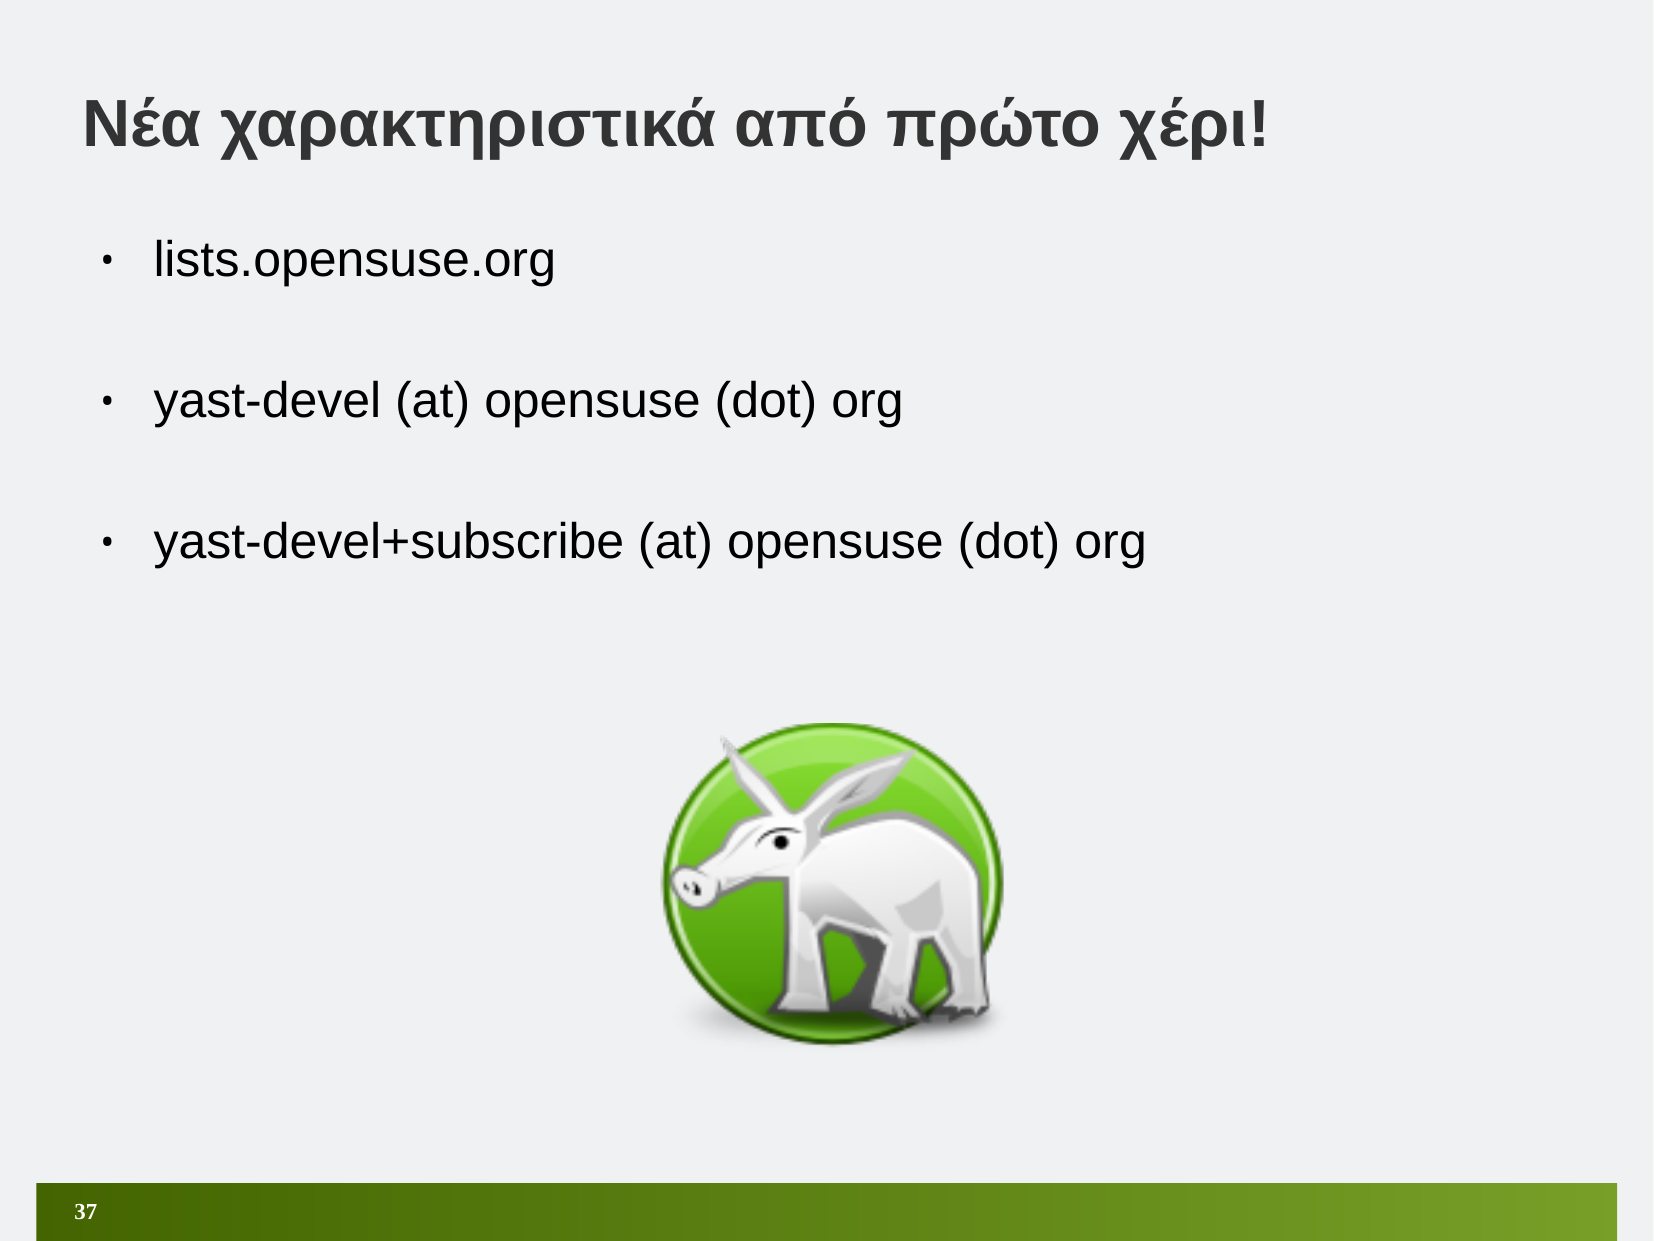

# Νέα χαρακτηριστικά από πρώτο χέρι!
lists.opensuse.org
yast-devel (at) opensuse (dot) org
yast-devel+subscribe (at) opensuse (dot) org
37